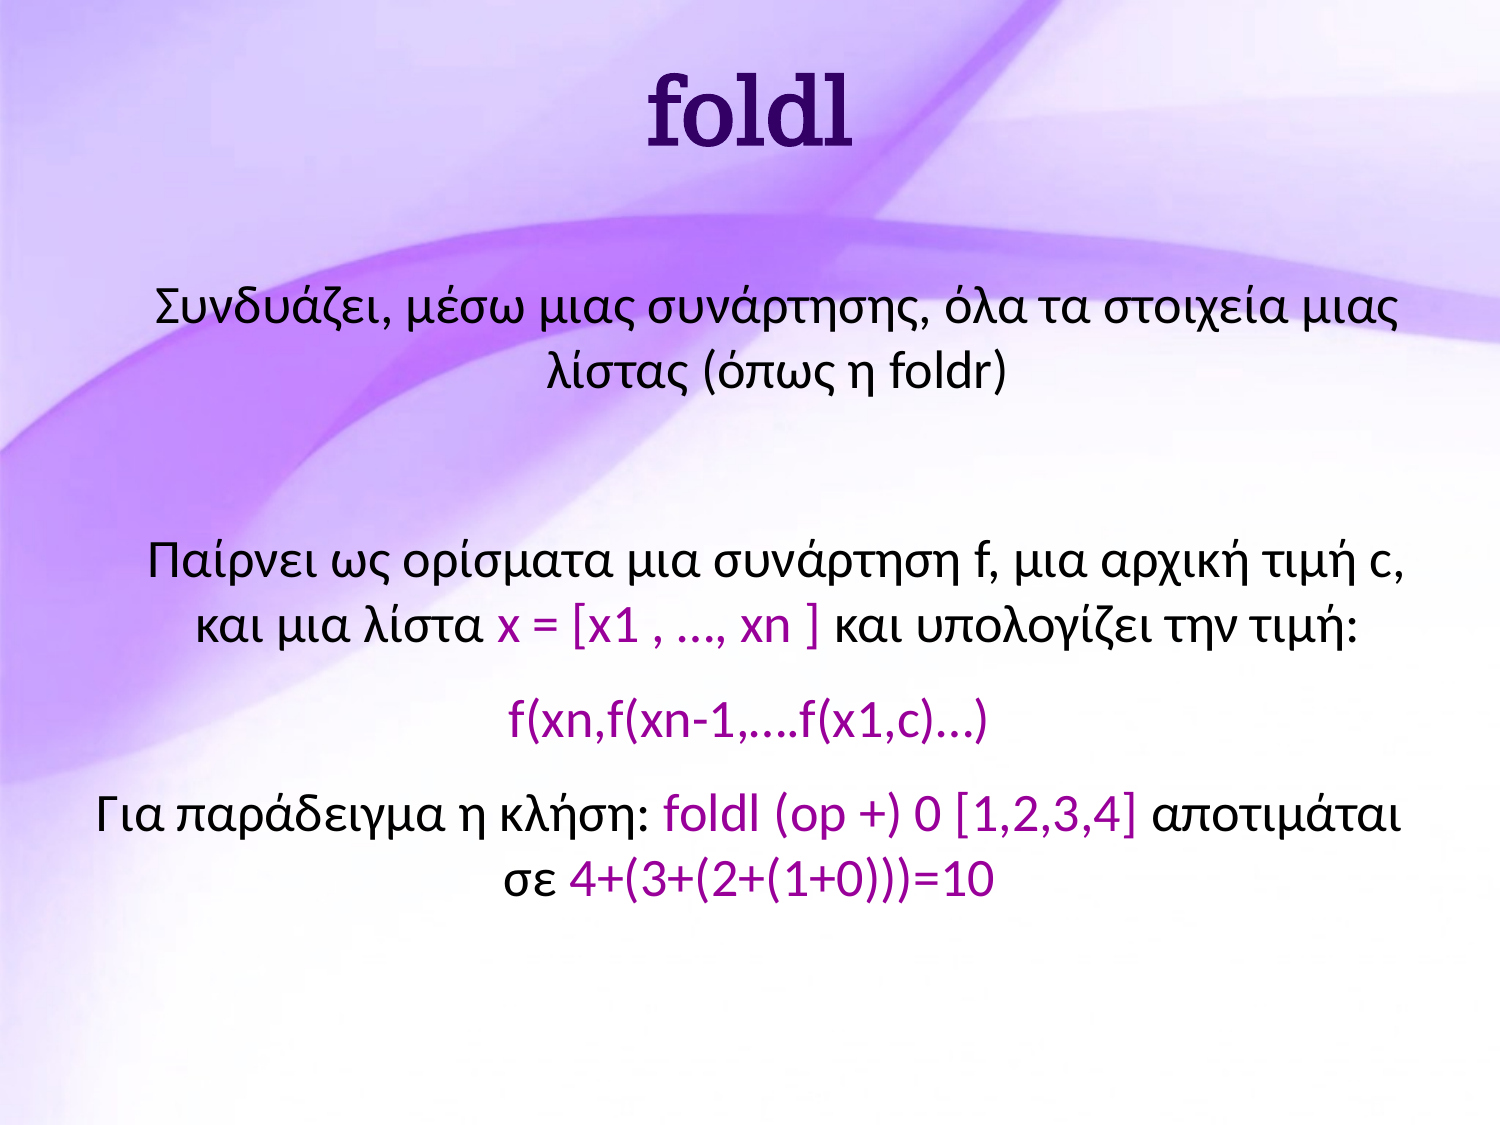

# foldl
Συνδυάζει, μέσω μιας συνάρτησης, όλα τα στοιχεία μιας λίστας (όπως η foldr)
Παίρνει ως ορίσματα μια συνάρτηση f, μια αρχική τιμή c, και μια λίστα x = [x1 , …, xn ] και υπολογίζει την τιμή:
f(xn,f(xn-1,….f(x1,c)…)
Για παράδειγμα η κλήση: foldl (op +) 0 [1,2,3,4] αποτιμάται σε 4+(3+(2+(1+0)))=10